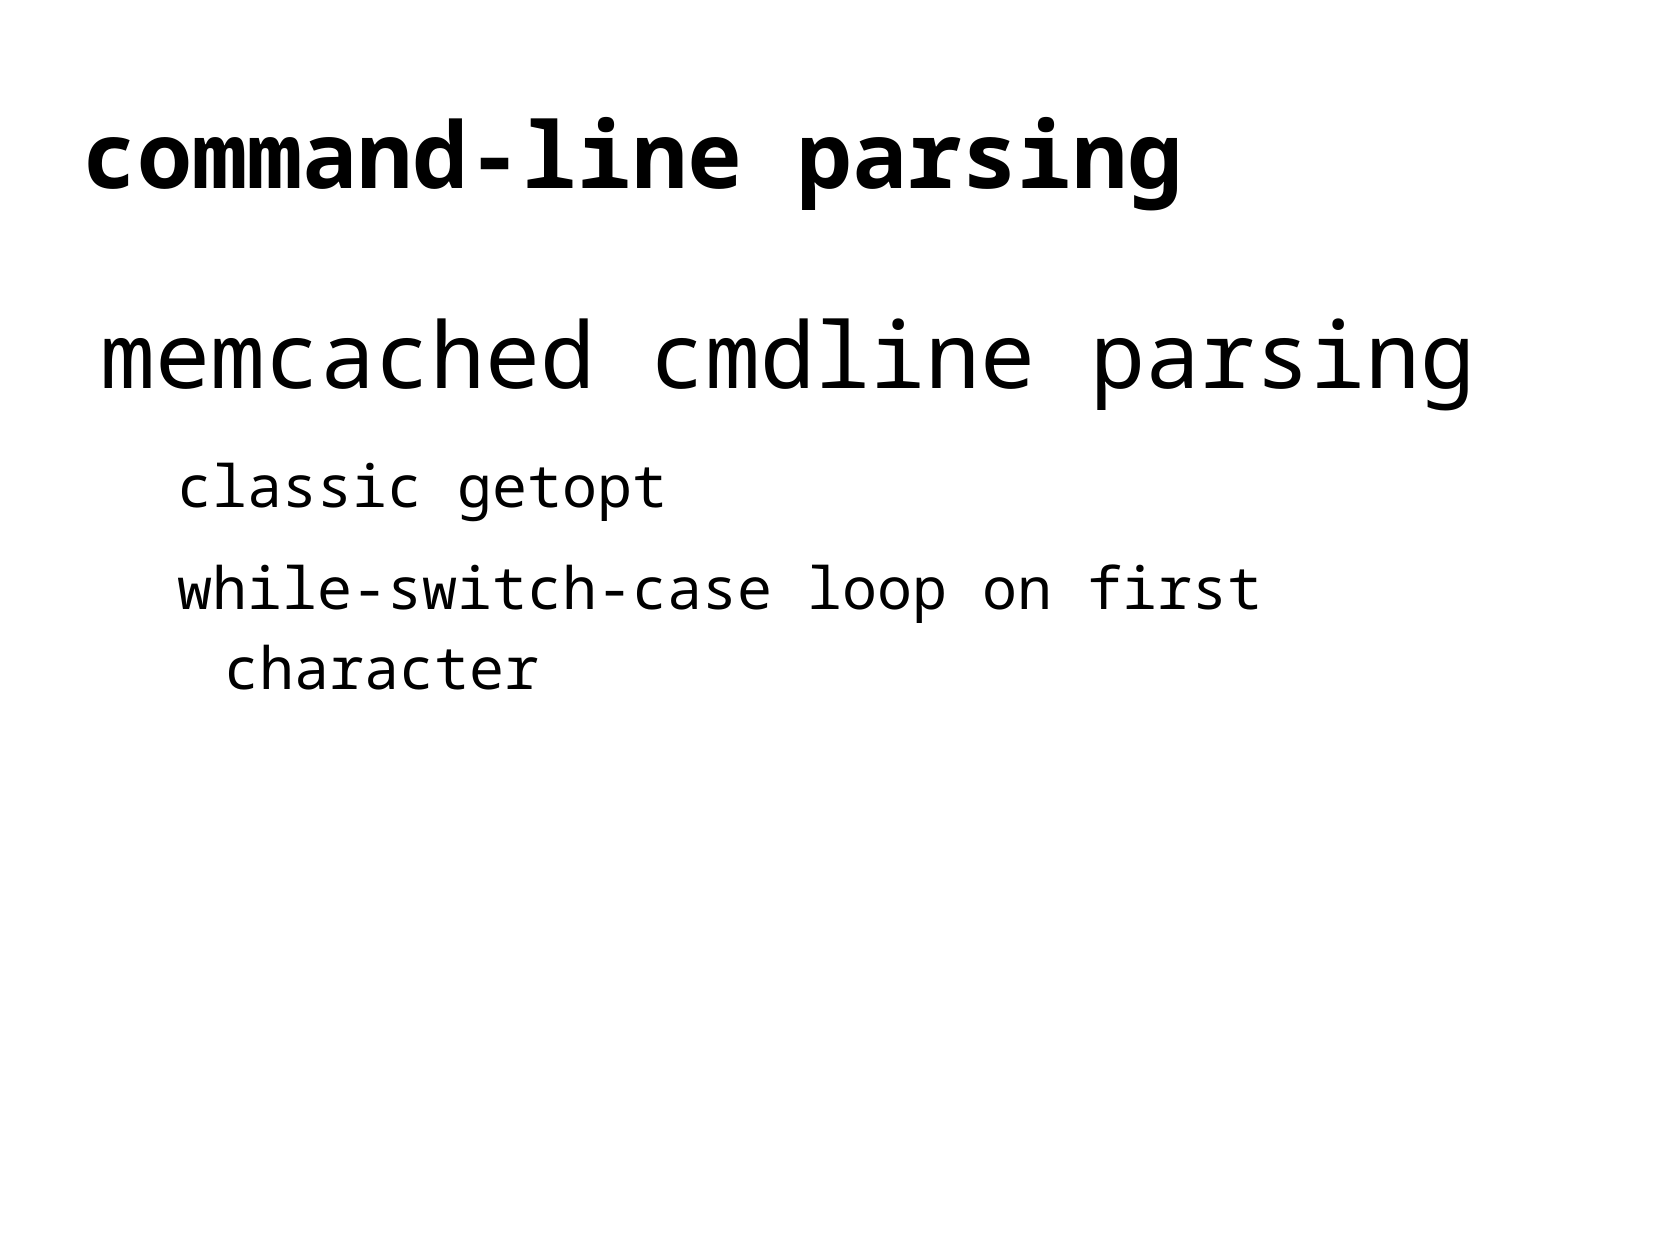

# command-line parsing
memcached cmdline parsing
classic getopt
while-switch-case loop on first character